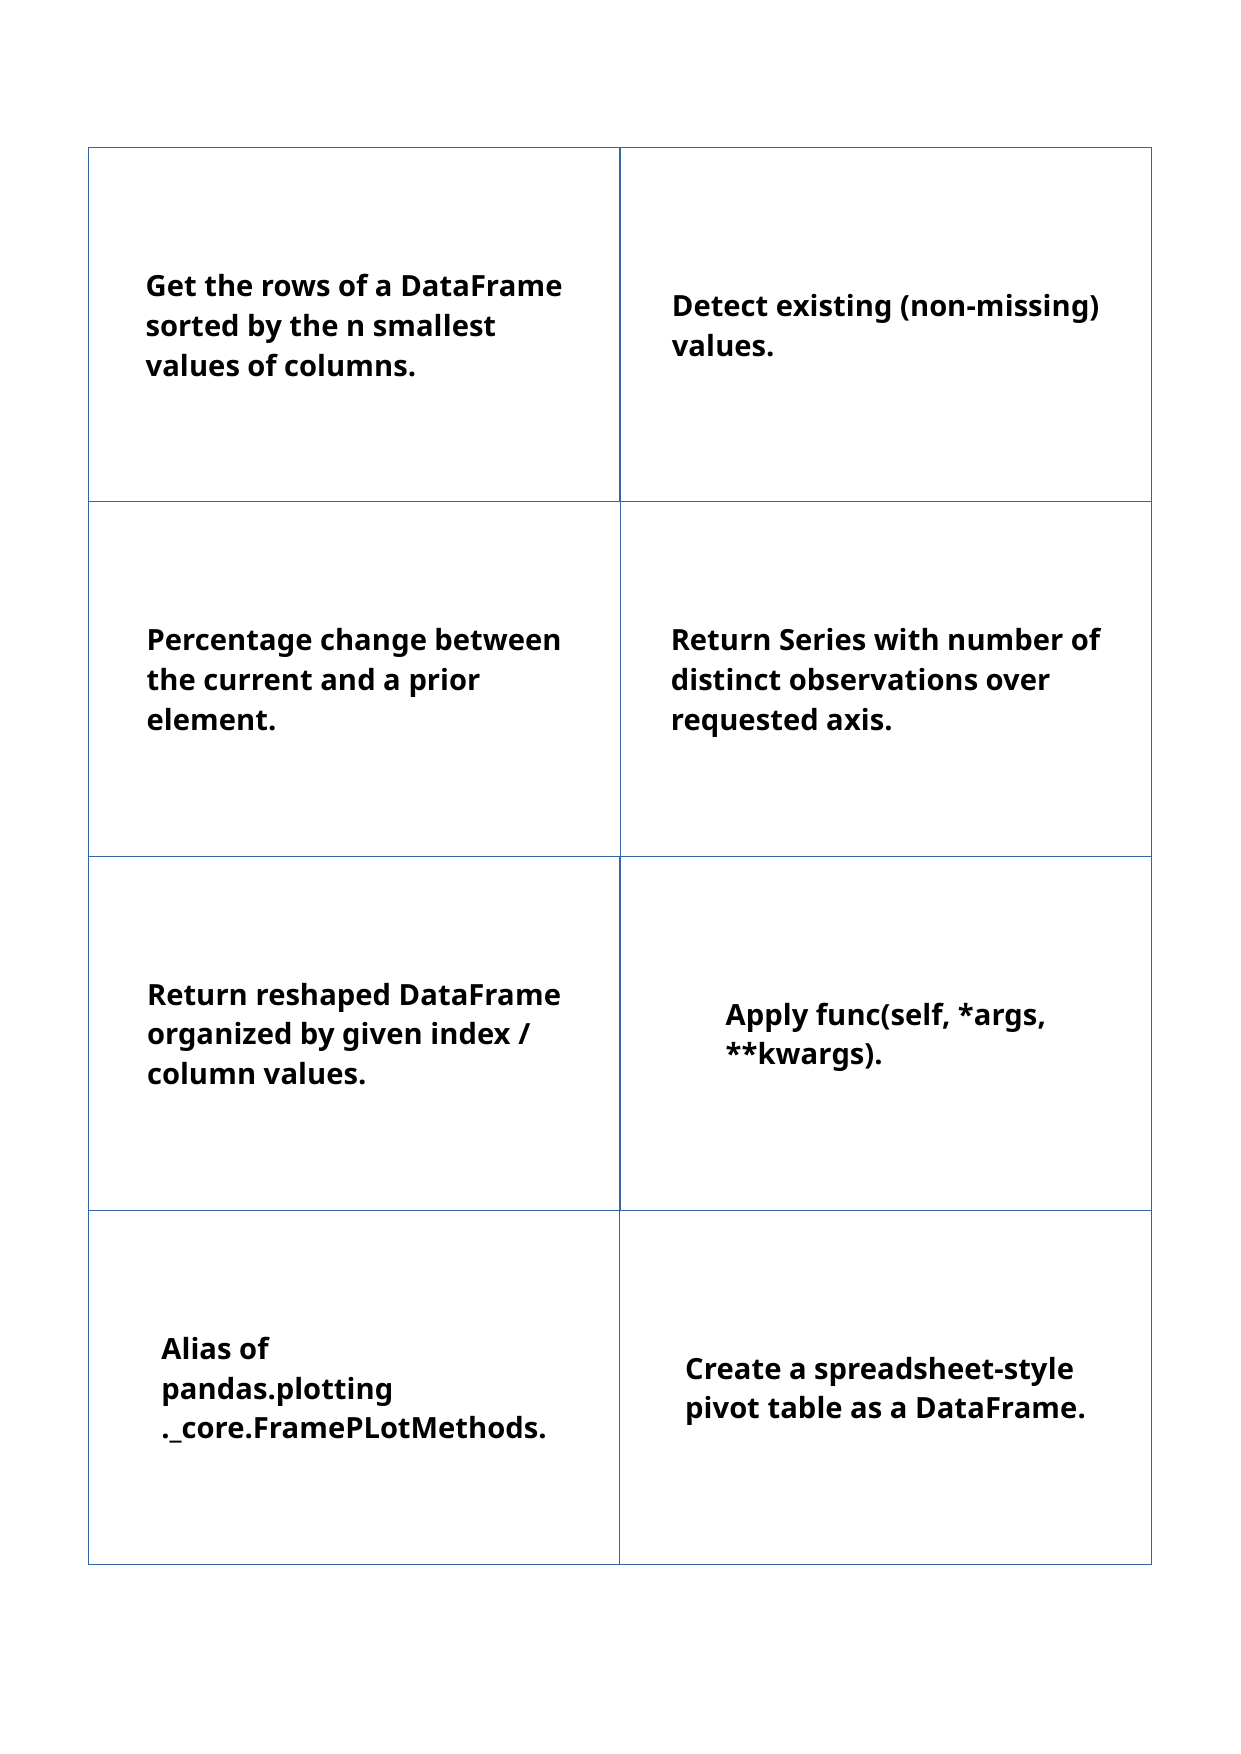

Get the rows of a DataFrame
sorted by the n smallest
values of columns.
Detect existing (non-missing)
values.
Percentage change between
the current and a prior
element.
Return Series with number of
distinct observations over
requested axis.
Return reshaped DataFrame
organized by given index /
column values.
Apply func(self, *args,
**kwargs).
Alias of
pandas.plotting
._core.FramePLotMethods.
Create a spreadsheet-style
pivot table as a DataFrame.